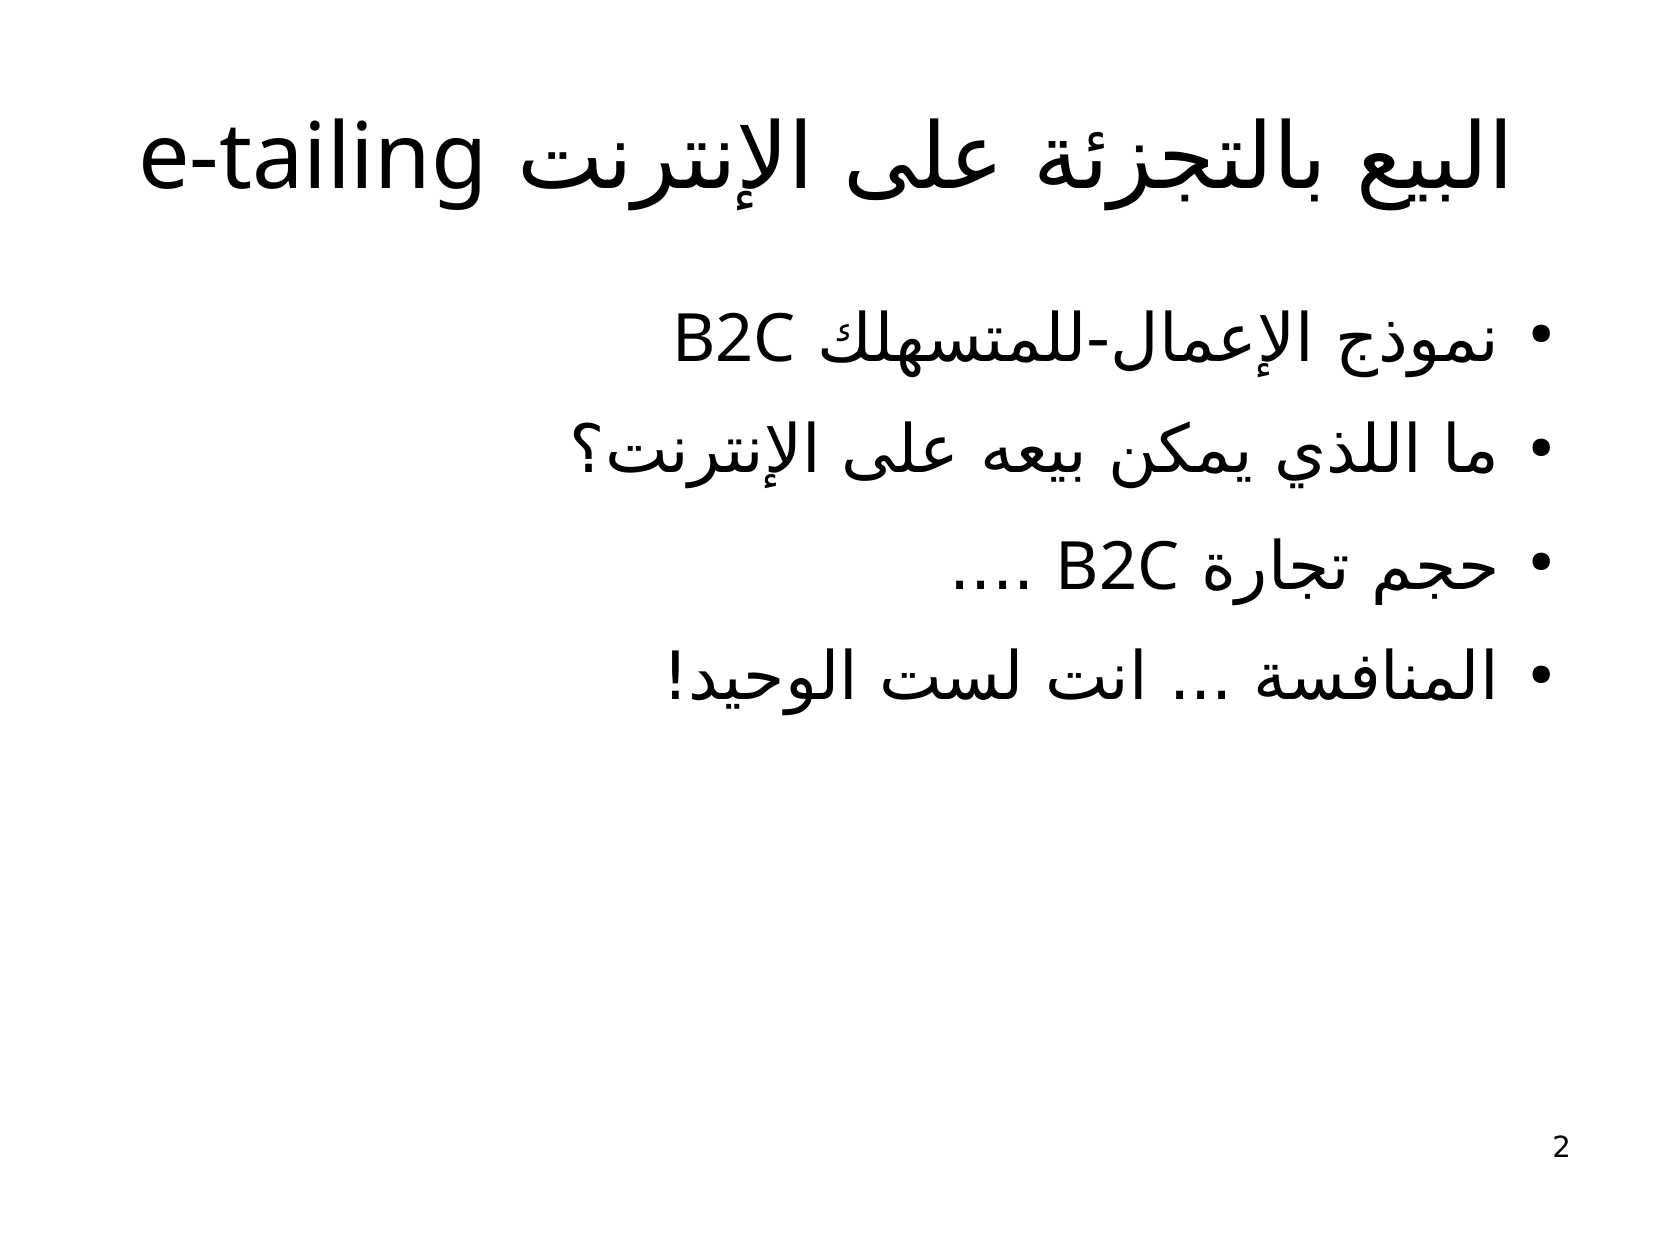

# البيع بالتجزئة على الإنترنت e-tailing
نموذج الإعمال-للمتسهلك B2C
ما اللذي يمكن بيعه على الإنترنت؟
حجم تجارة B2C ....
المنافسة ... انت لست الوحيد!
2